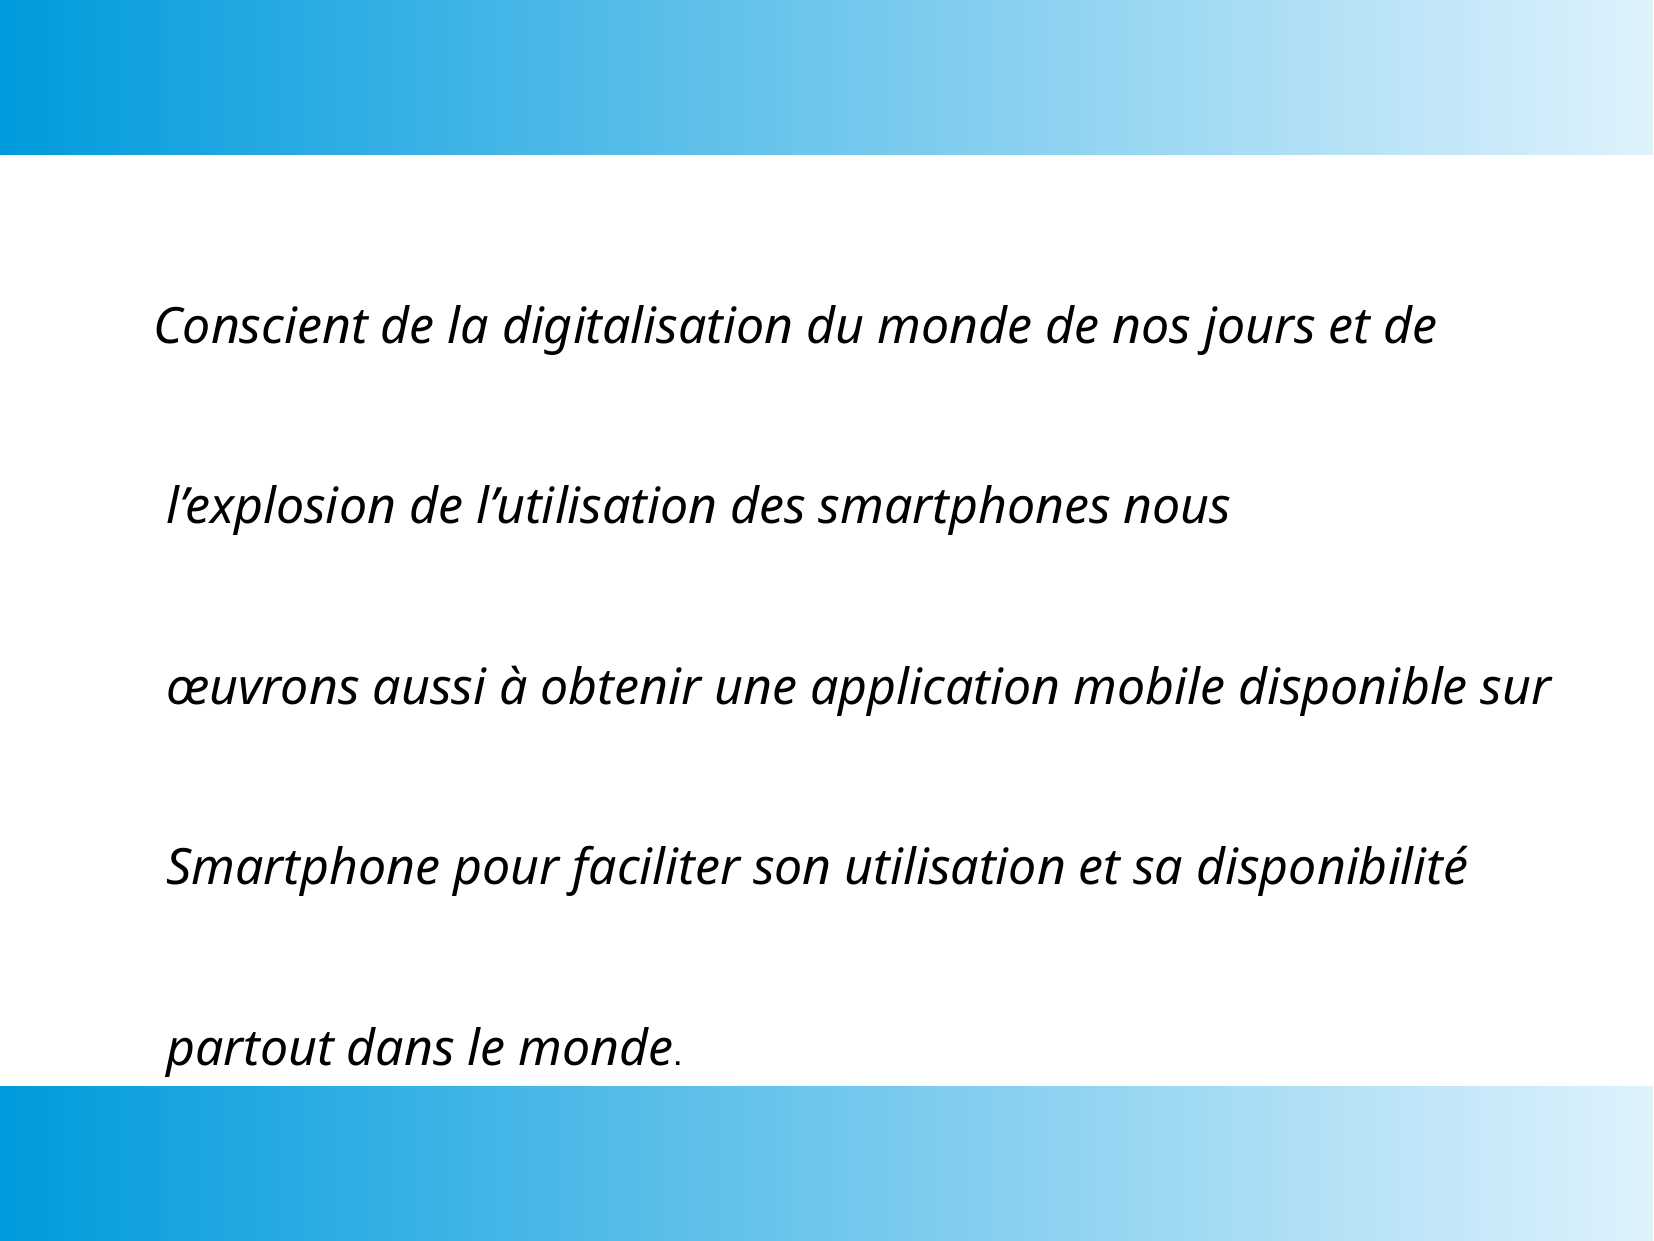

# Conscient de la digitalisation du monde de nos jours et de
 l’explosion de l’utilisation des smartphones nous
 œuvrons aussi à obtenir une application mobile disponible sur
 Smartphone pour faciliter son utilisation et sa disponibilité
 partout dans le monde.